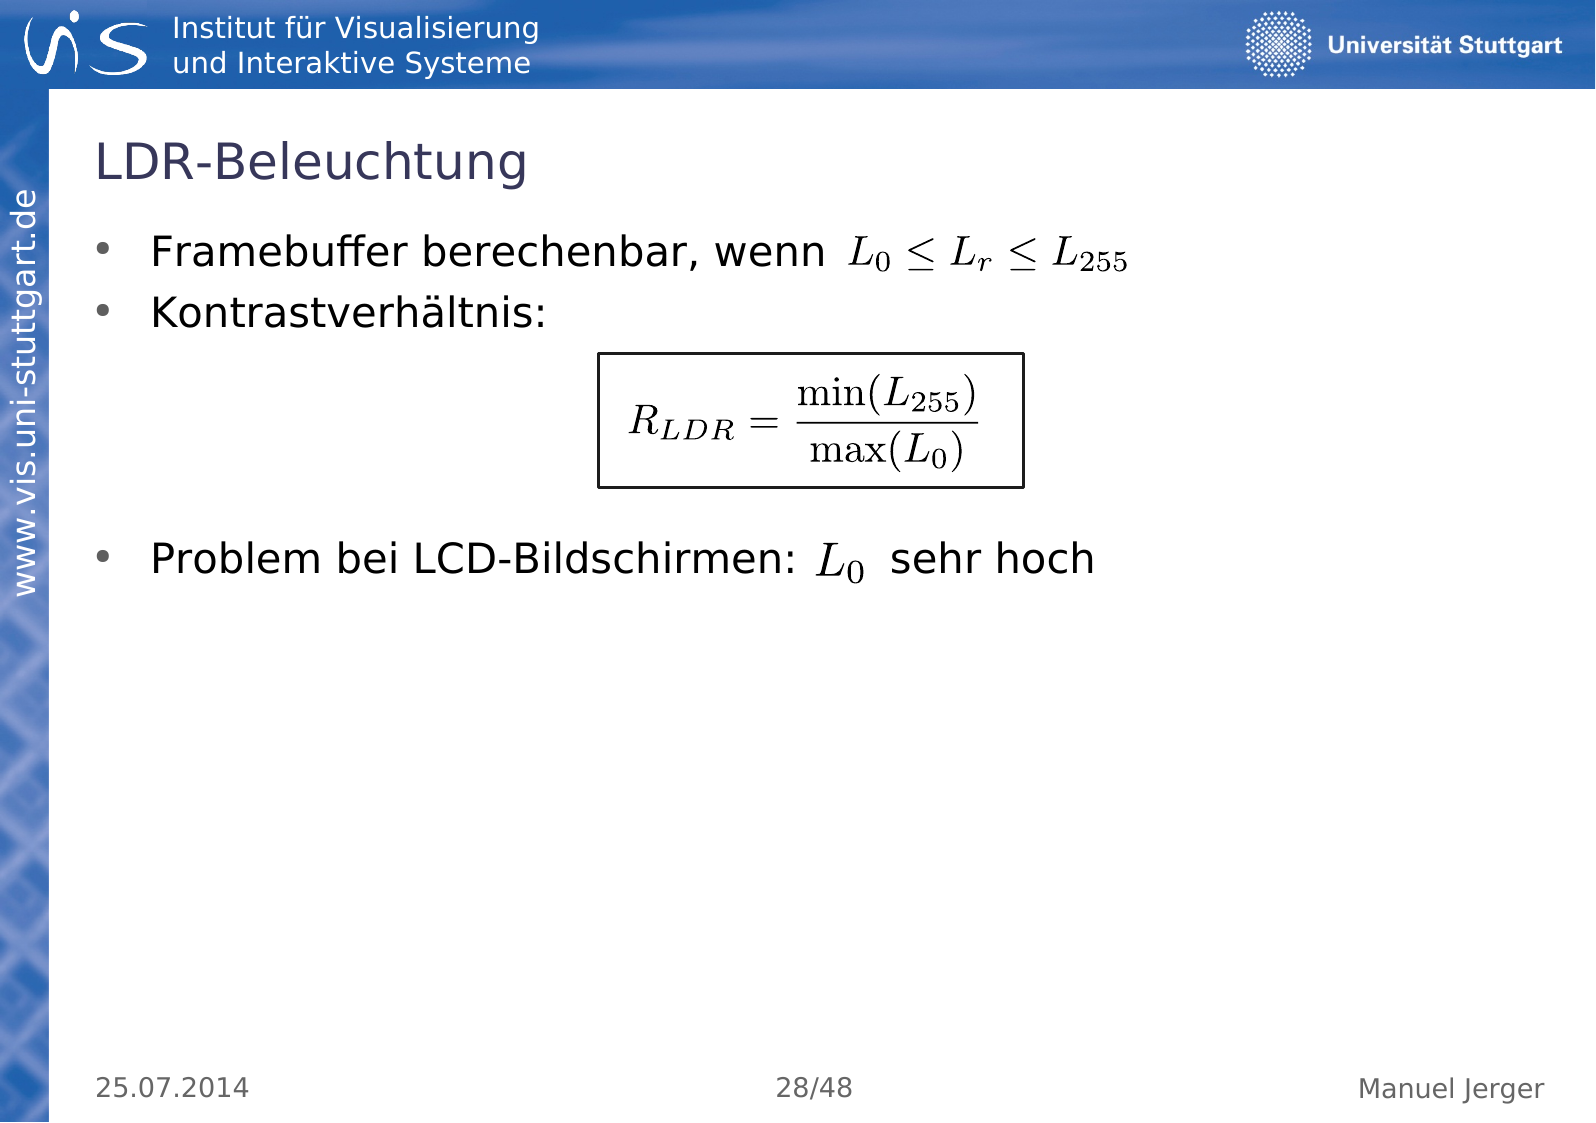

# LDR-Beleuchtung
Framebuffer berechenbar, wenn
Kontrastverhältnis:
Problem bei LCD-Bildschirmen: sehr hoch